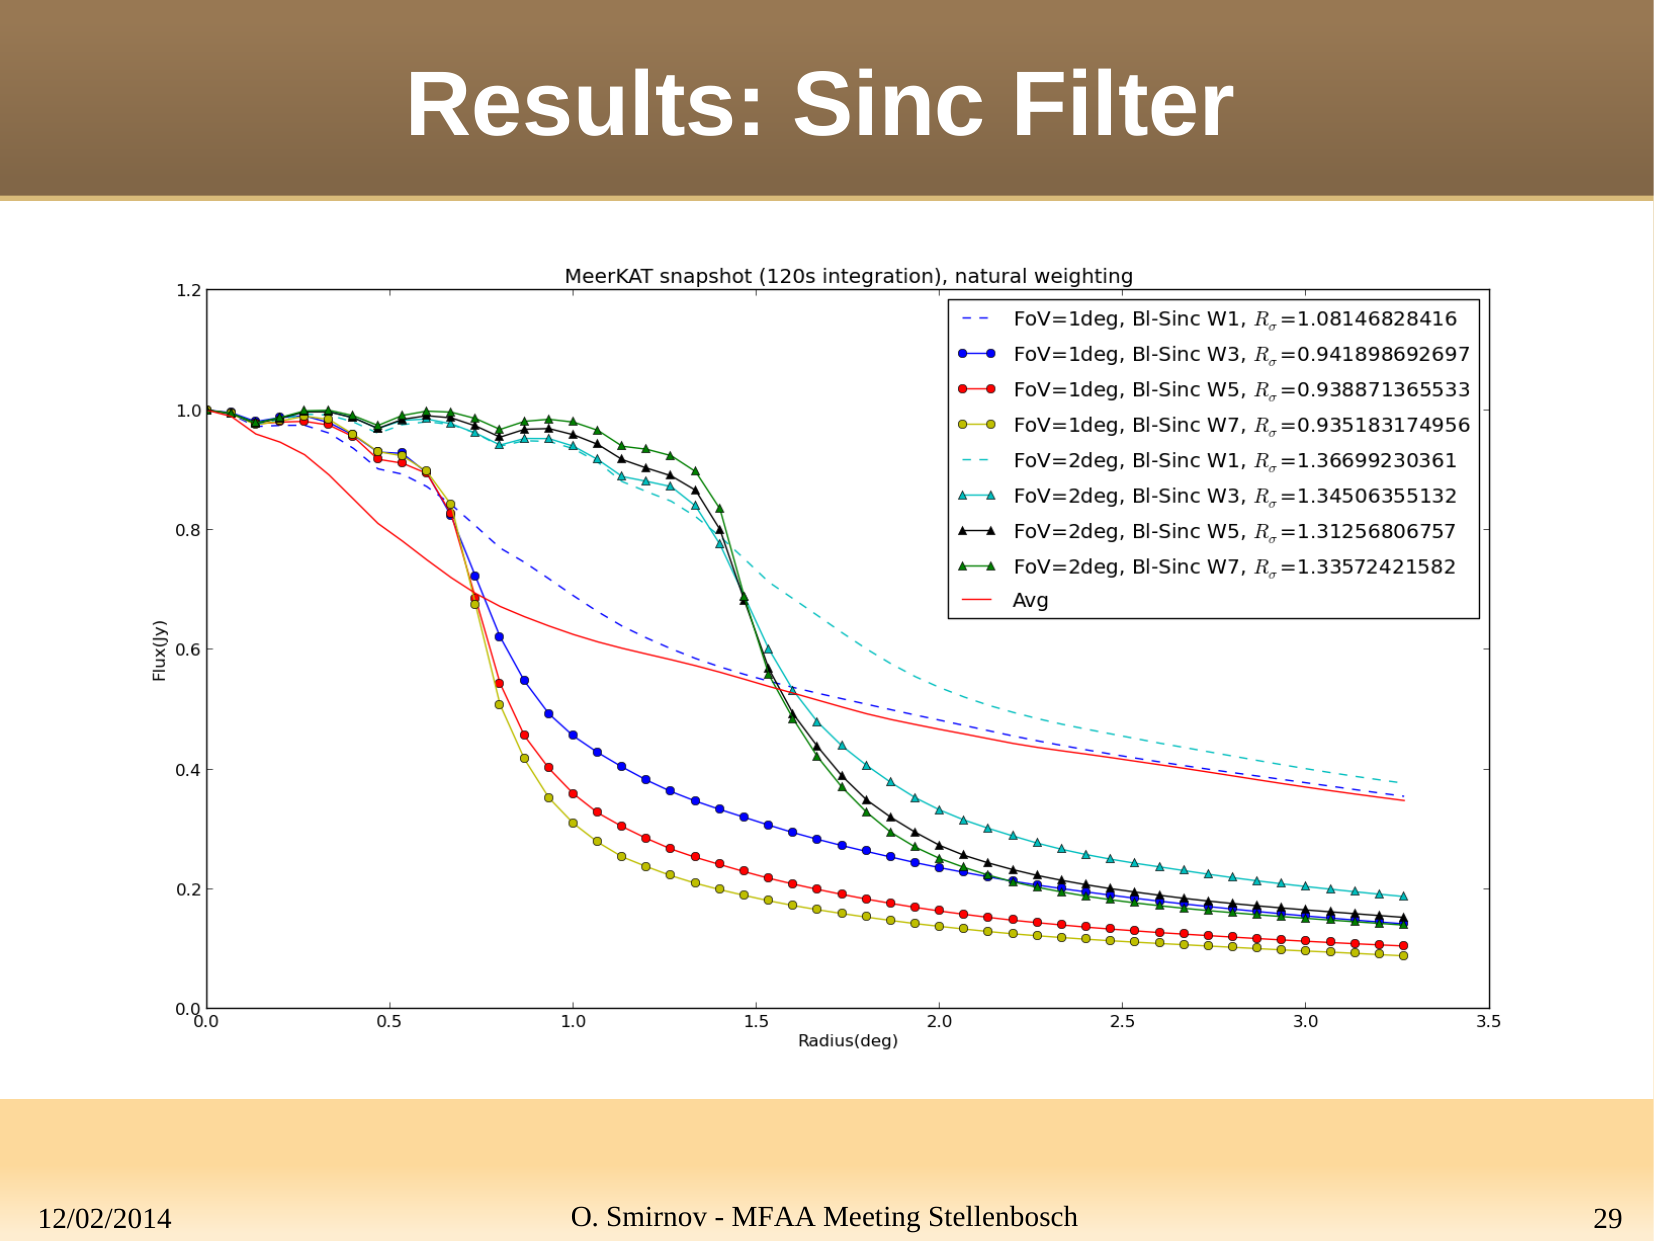

# Results: Sinc Filter
O. Smirnov - MFAA Meeting Stellenbosch
12/02/2014
29